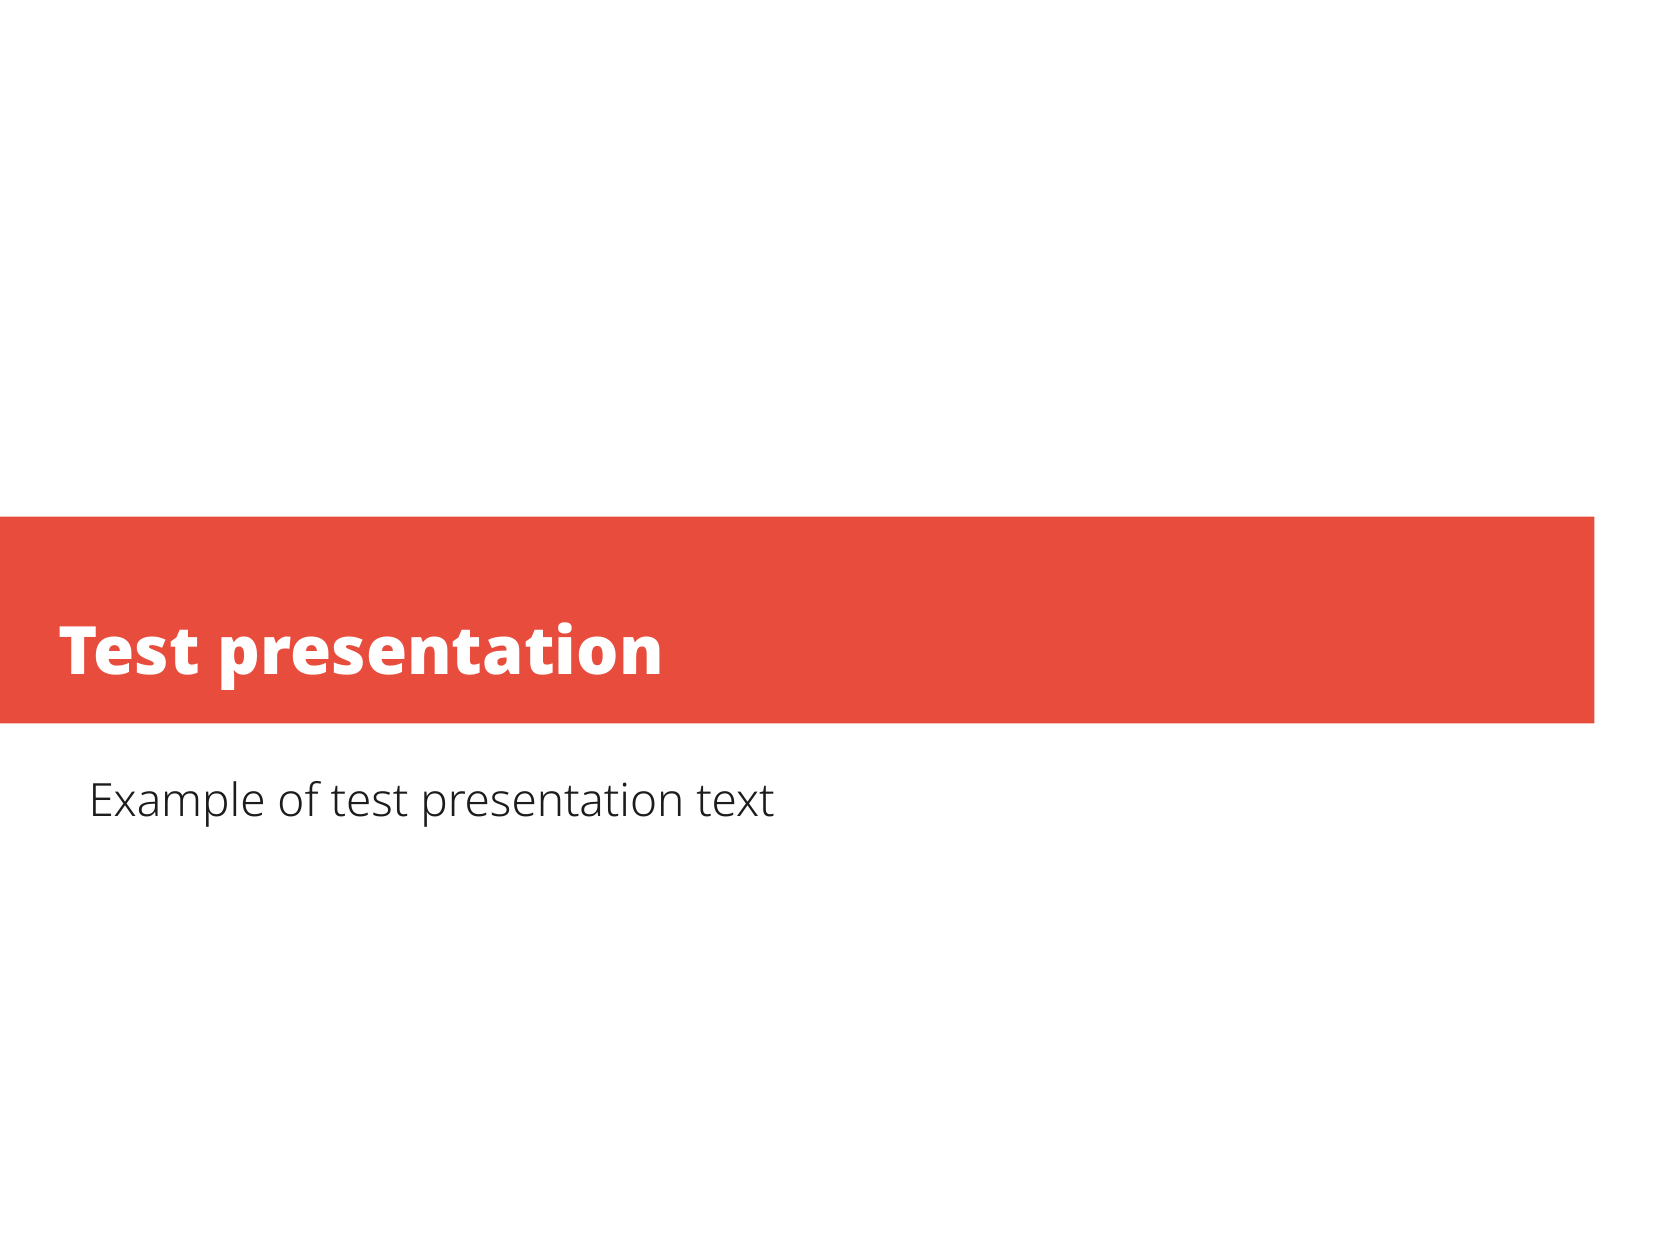

# Test presentation
Example of test presentation text